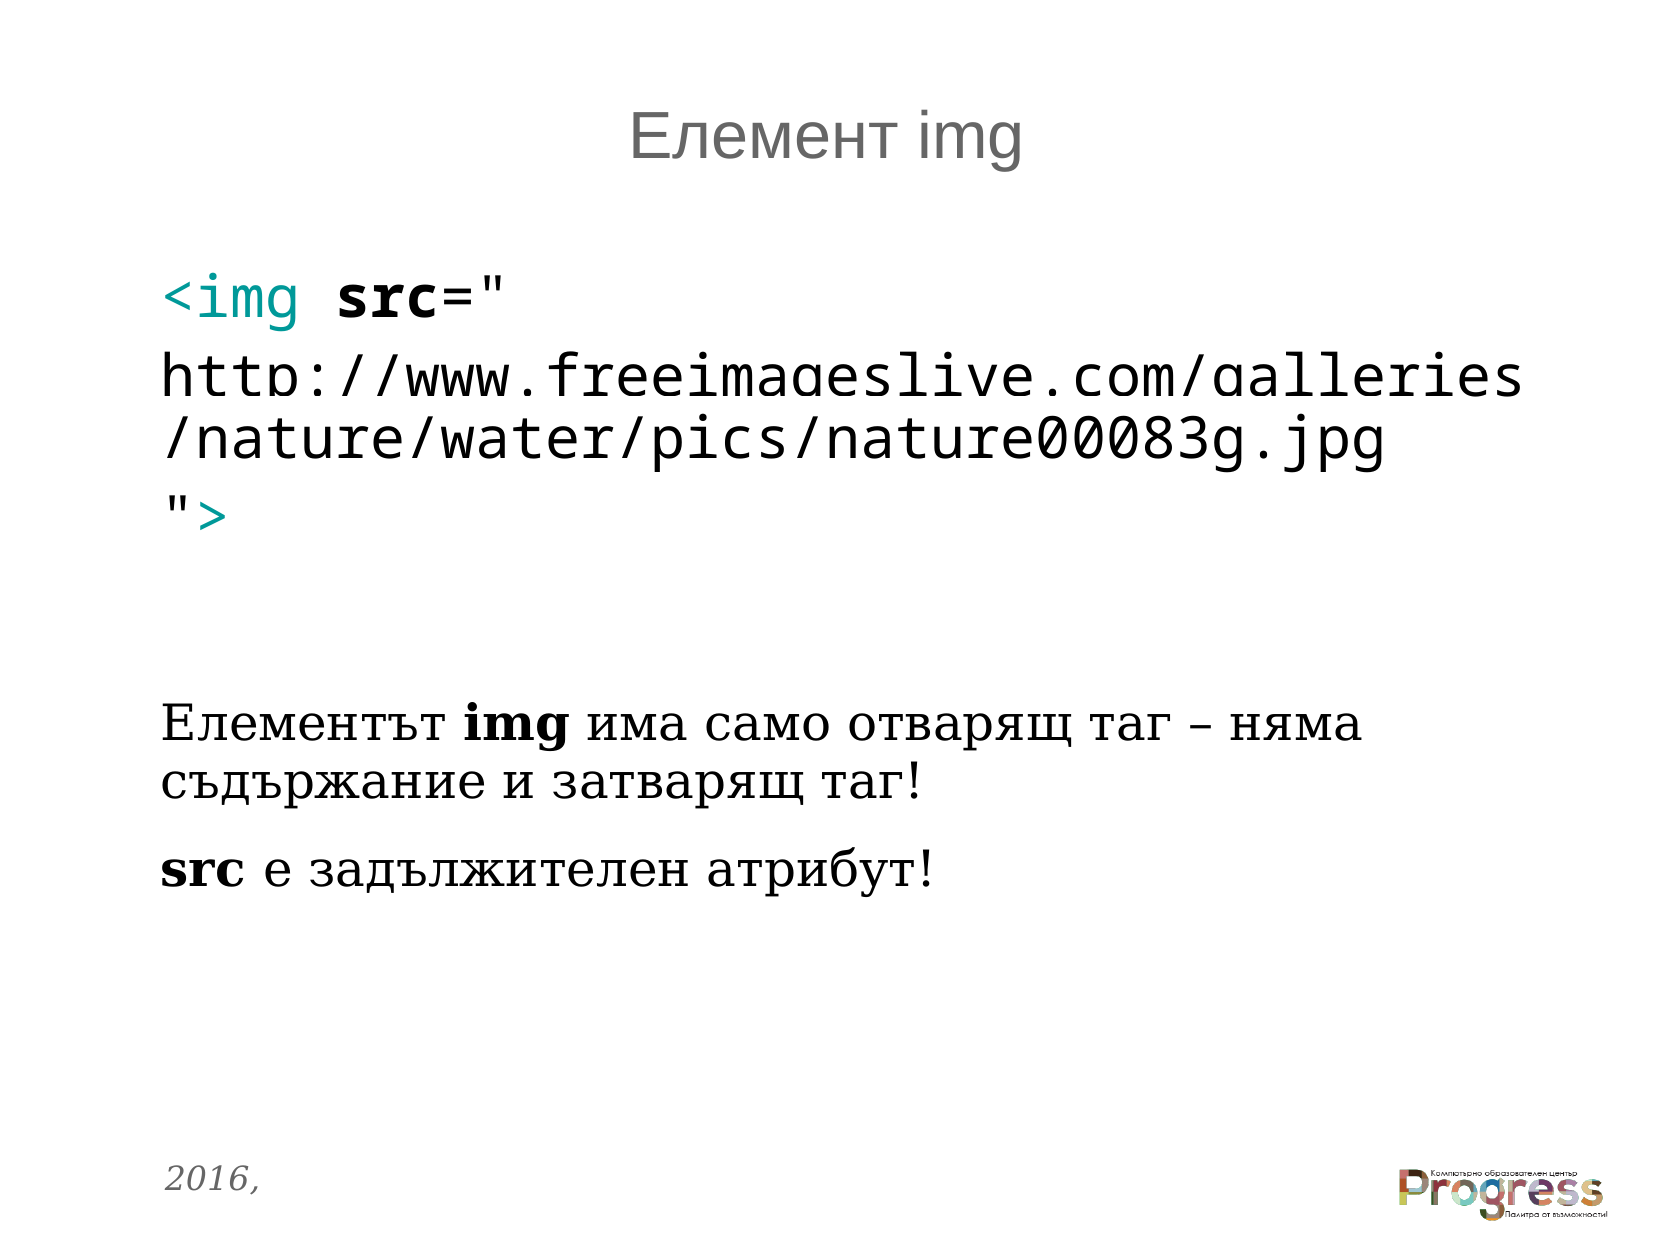

# Елемент img
<img src="http://www.freeimageslive.com/galleries/nature/water/pics/nature00083g.jpg">
Елементът img има само отварящ таг – няма съдържание и затварящ таг!
src е задължителен атрибут!
2016,